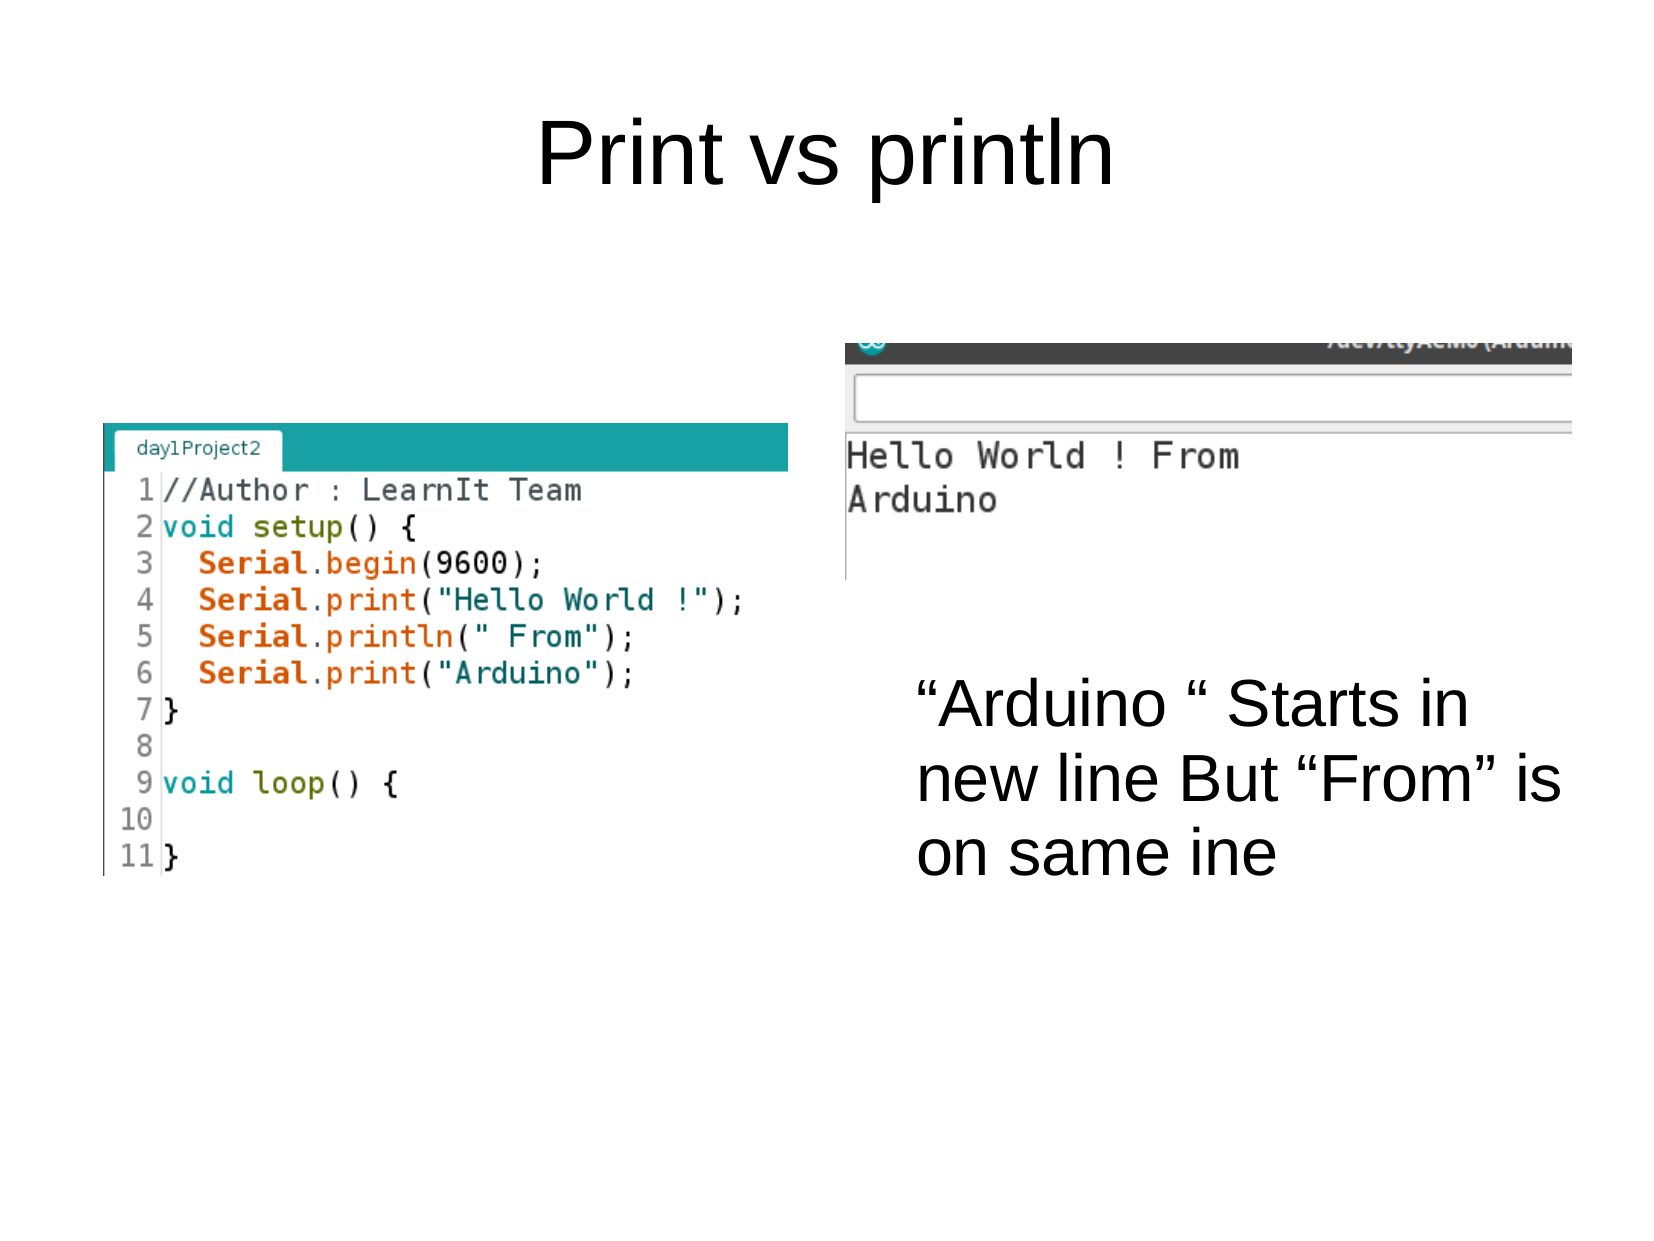

# Print vs println
“Arduino “ Starts in new line But “From” is on same ine